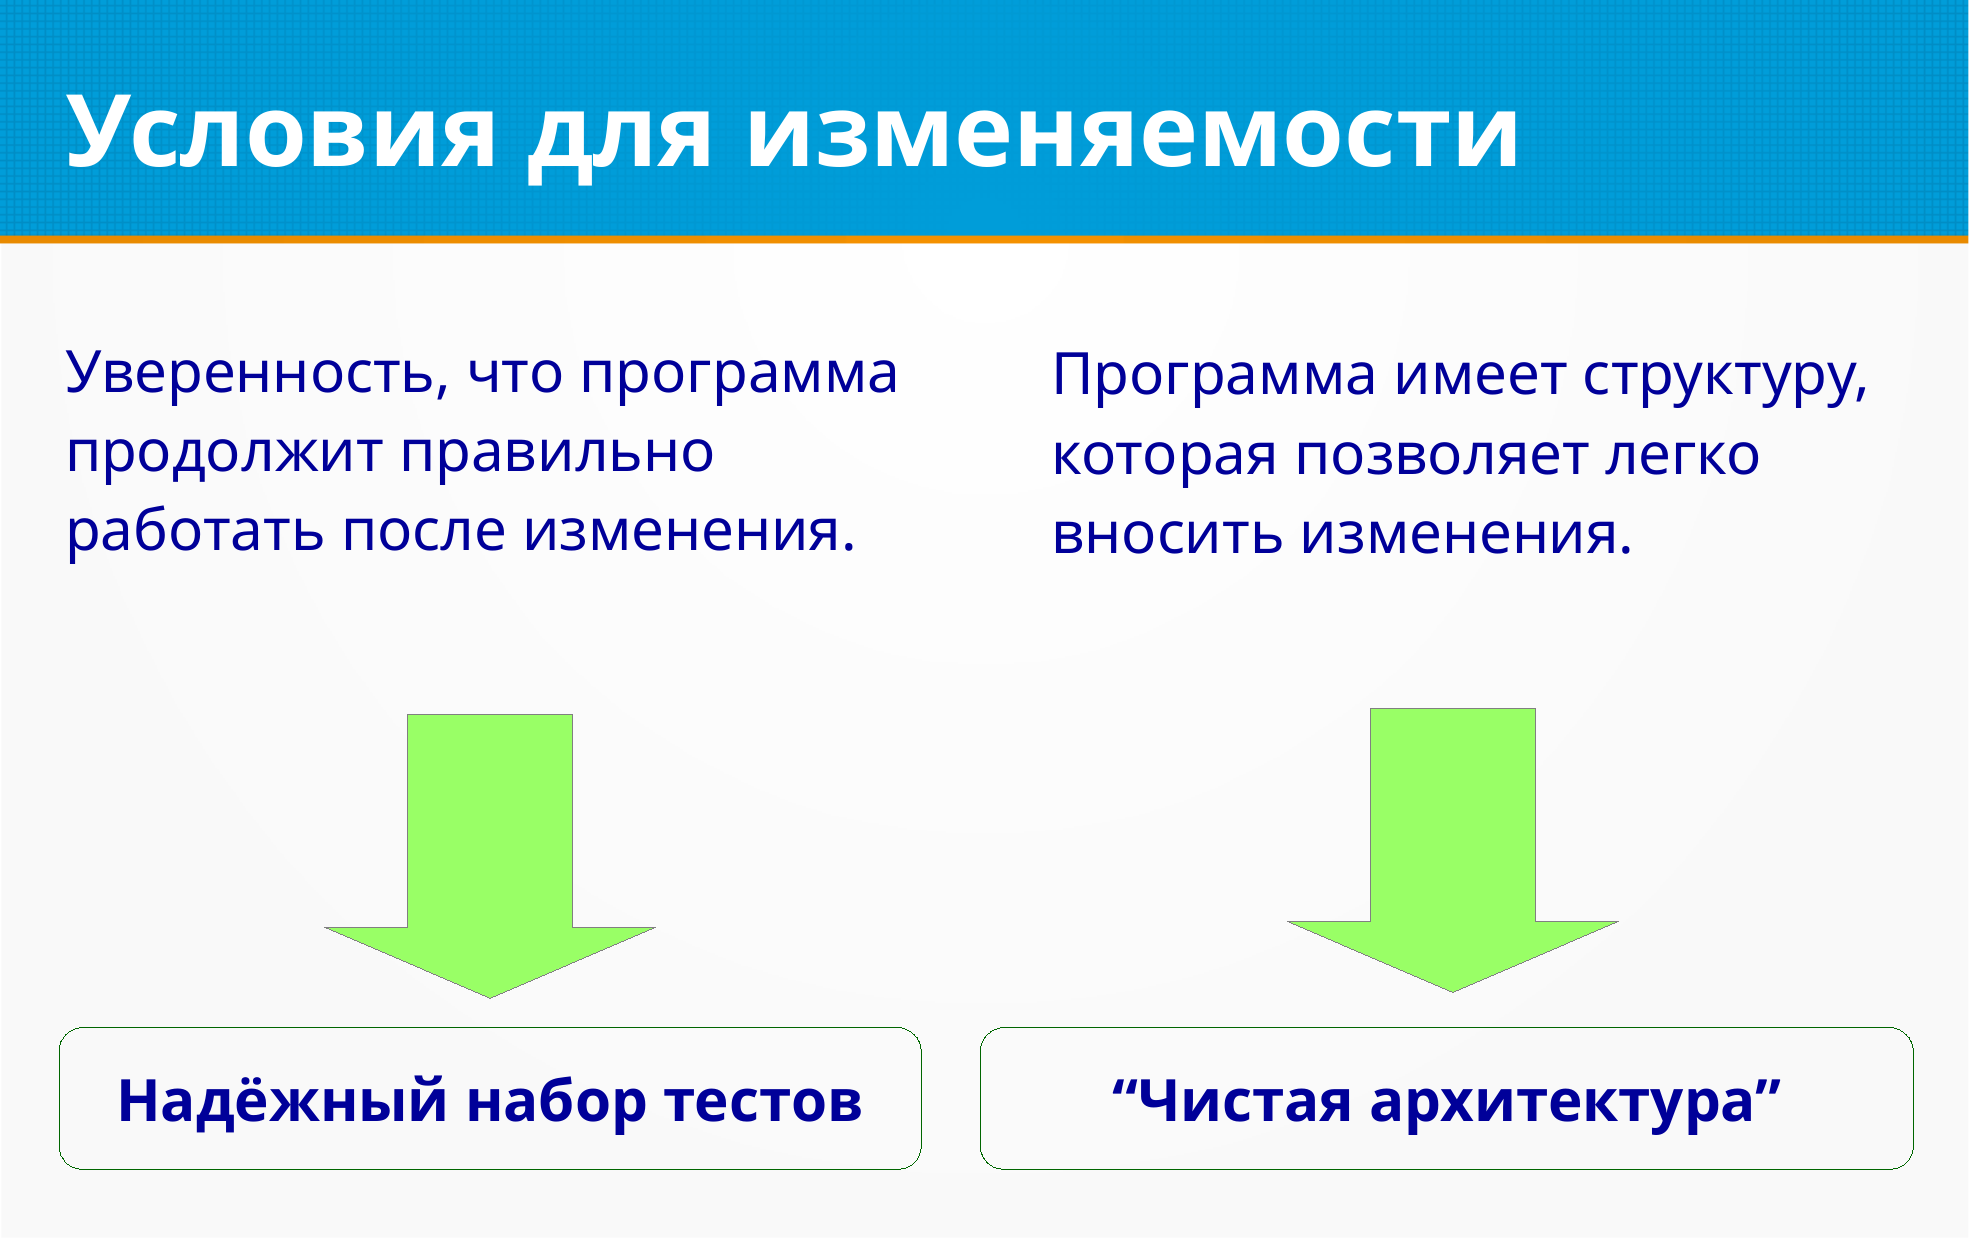

Условия для изменяемости
Программа имеет структуру, которая позволяет легко вносить изменения.
Уверенность, что программа продолжит правильно работать после изменения.
Надёжный набор тестов
“Чистая архитектура”